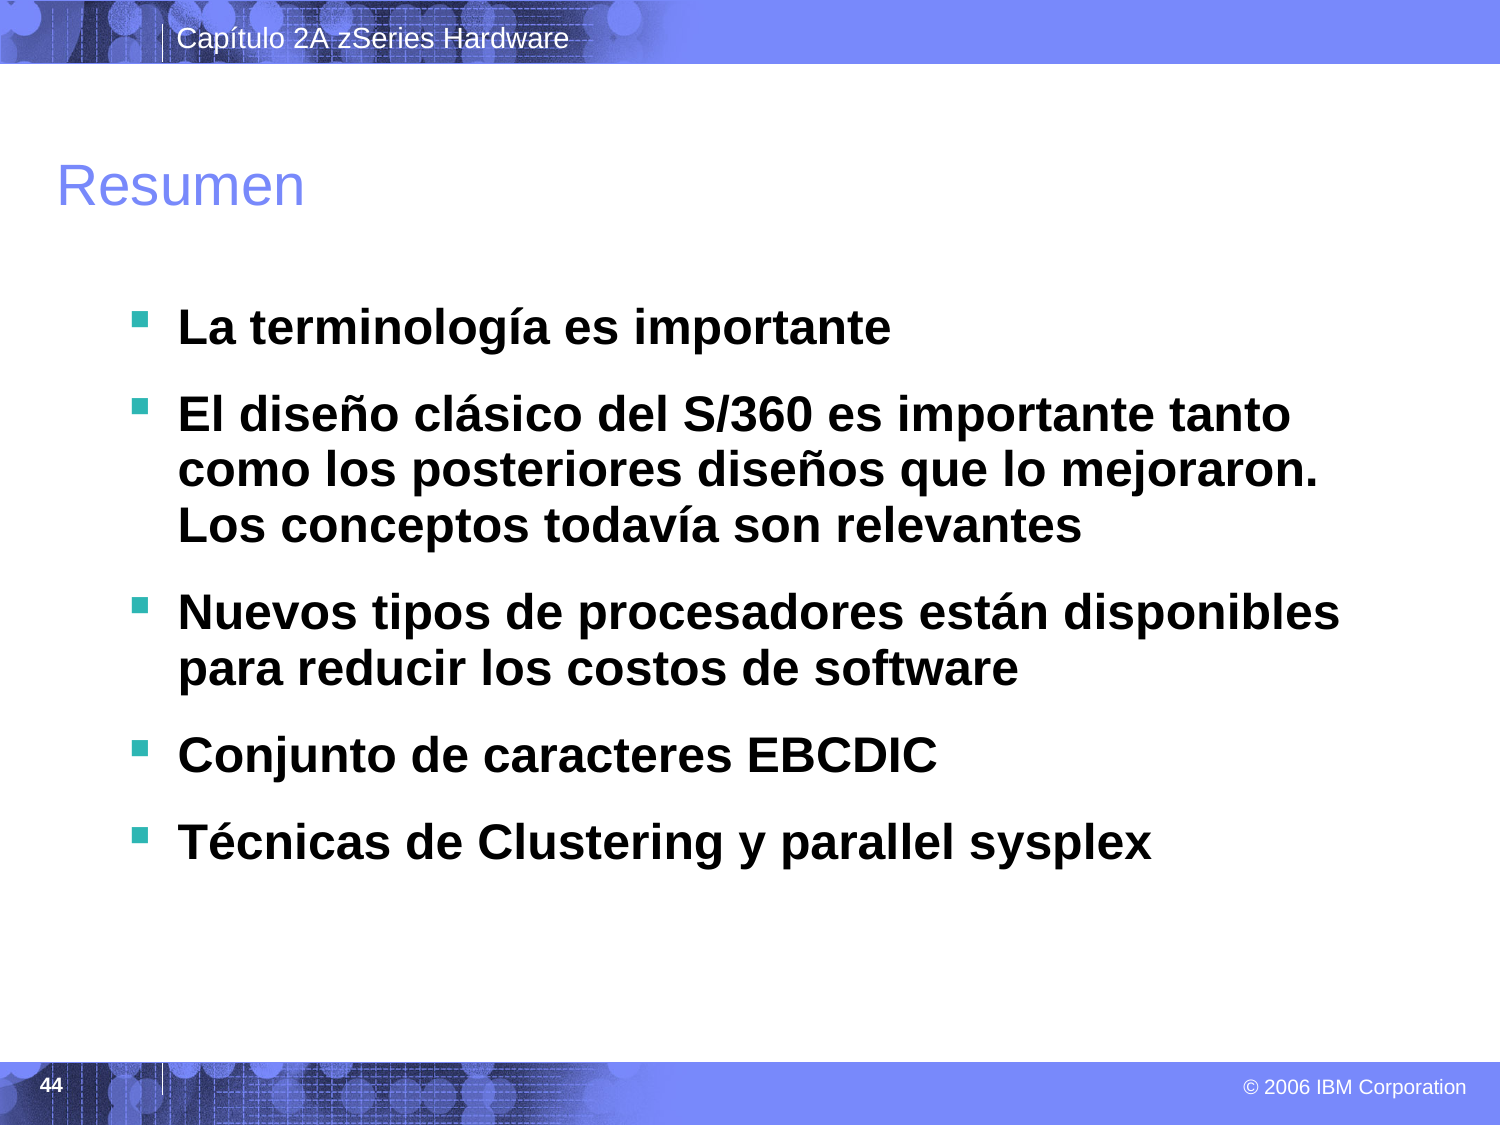

# Resumen
La terminología es importante
El diseño clásico del S/360 es importante tanto como los posteriores diseños que lo mejoraron. Los conceptos todavía son relevantes
Nuevos tipos de procesadores están disponibles para reducir los costos de software
Conjunto de caracteres EBCDIC
Técnicas de Clustering y parallel sysplex
44